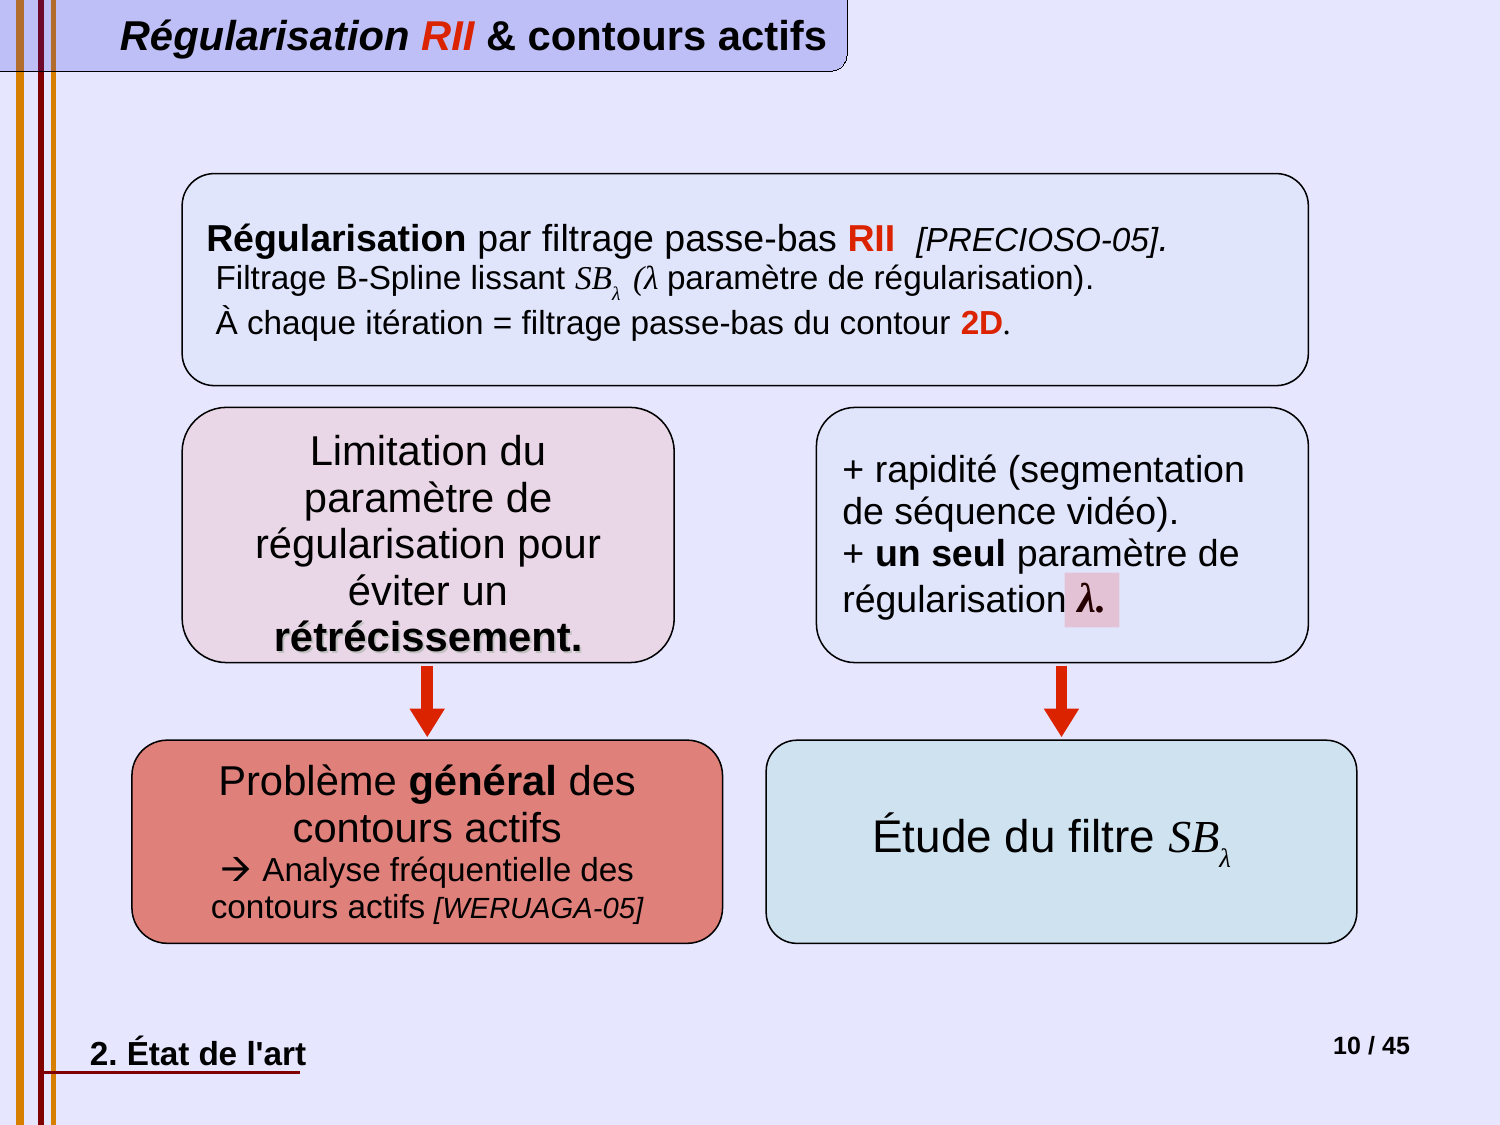

Régularisation RII & contours actifs
Régularisation par filtrage passe-bas RII [PRECIOSO-05].
 Filtrage B-Spline lissant SBλ (λ paramètre de régularisation).
 À chaque itération = filtrage passe-bas du contour 2D.
Limitation du paramètre de régularisation pour éviter un rétrécissement.
+ rapidité (segmentation de séquence vidéo).
+ un seul paramètre de régularisation λ.
Problème général des contours actifs
 Analyse fréquentielle des contours actifs [WERUAGA-05]
Étude du filtre SBλ
10
# 2. État de l'art